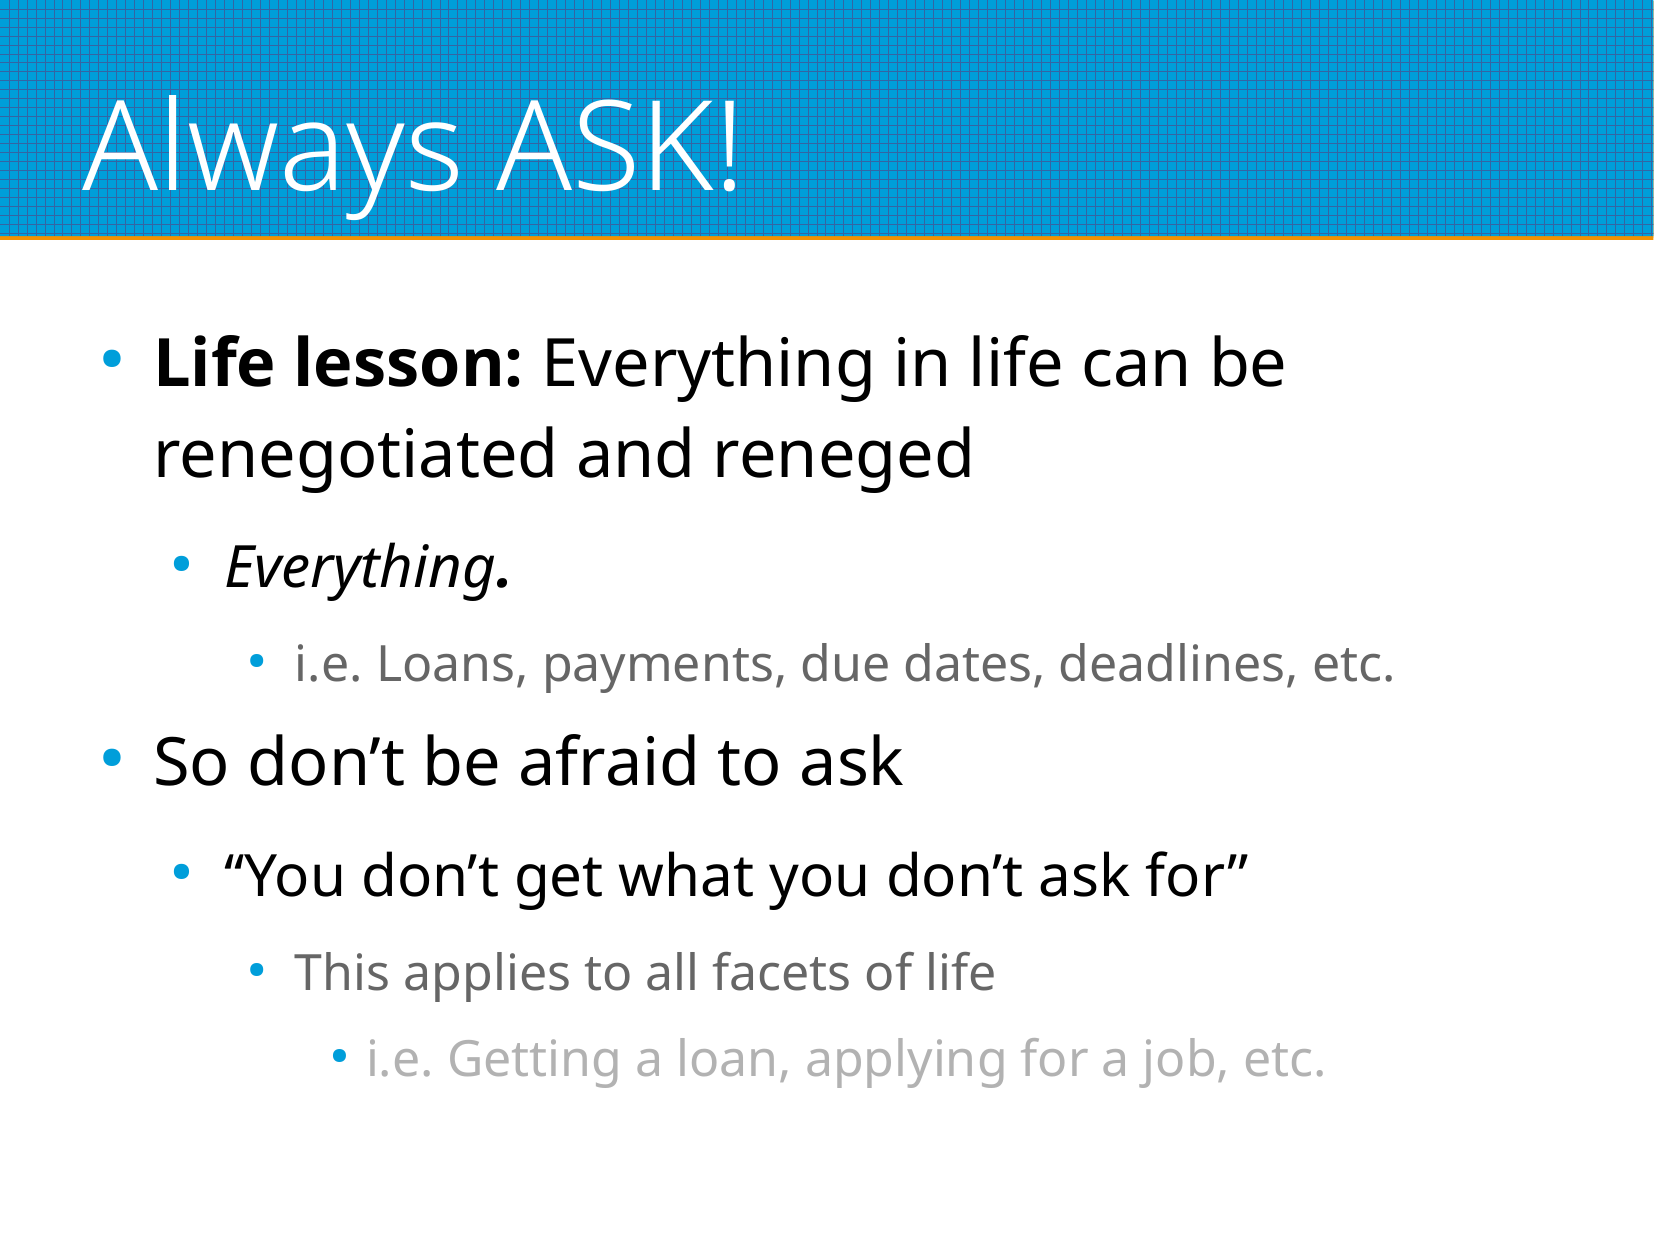

# Always ASK!
Life lesson: Everything in life can be renegotiated and reneged
Everything.
i.e. Loans, payments, due dates, deadlines, etc.
So don’t be afraid to ask
‘‘You don’t get what you don’t ask for’’
This applies to all facets of life
i.e. Getting a loan, applying for a job, etc.